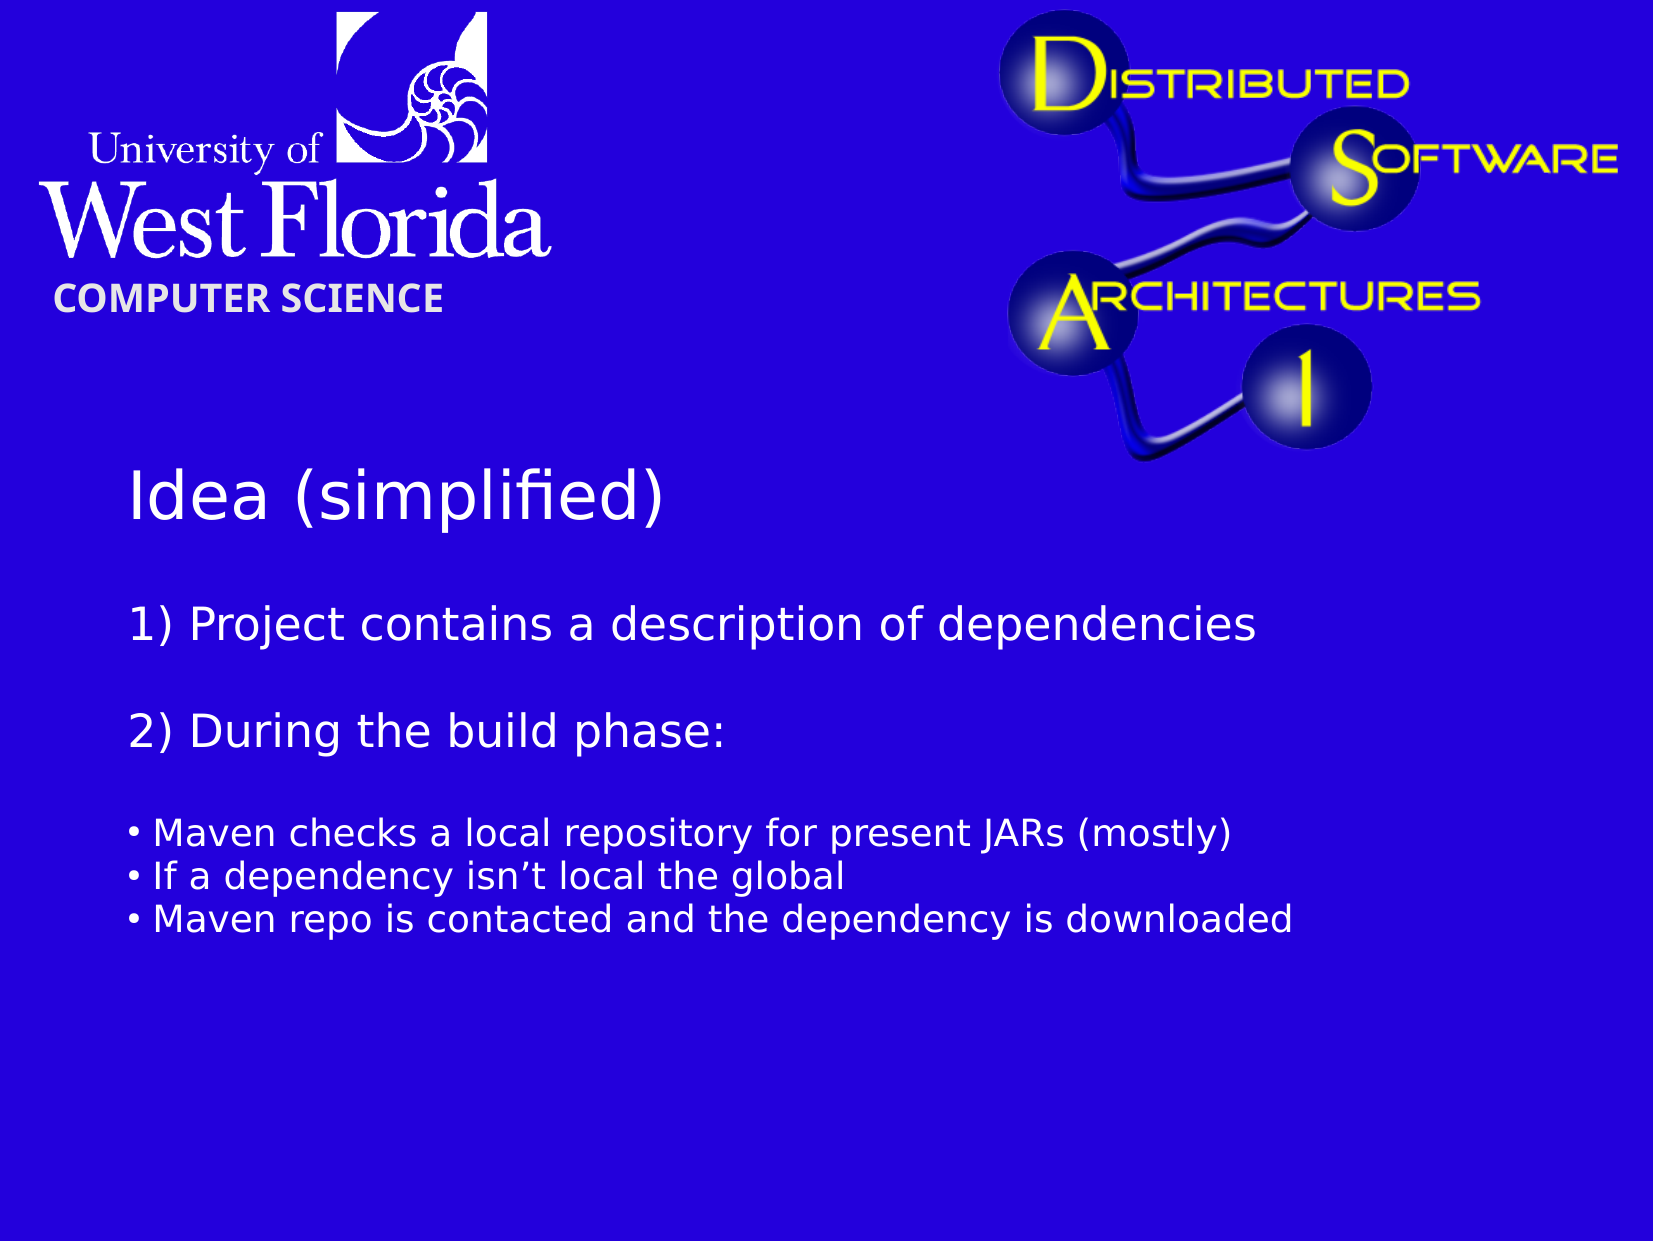

COMPUTER SCIENCE
Idea (simplified)
 Project contains a description of dependencies
 During the build phase:
 Maven checks a local repository for present JARs (mostly)
 If a dependency isn’t local the global
 Maven repo is contacted and the dependency is downloaded